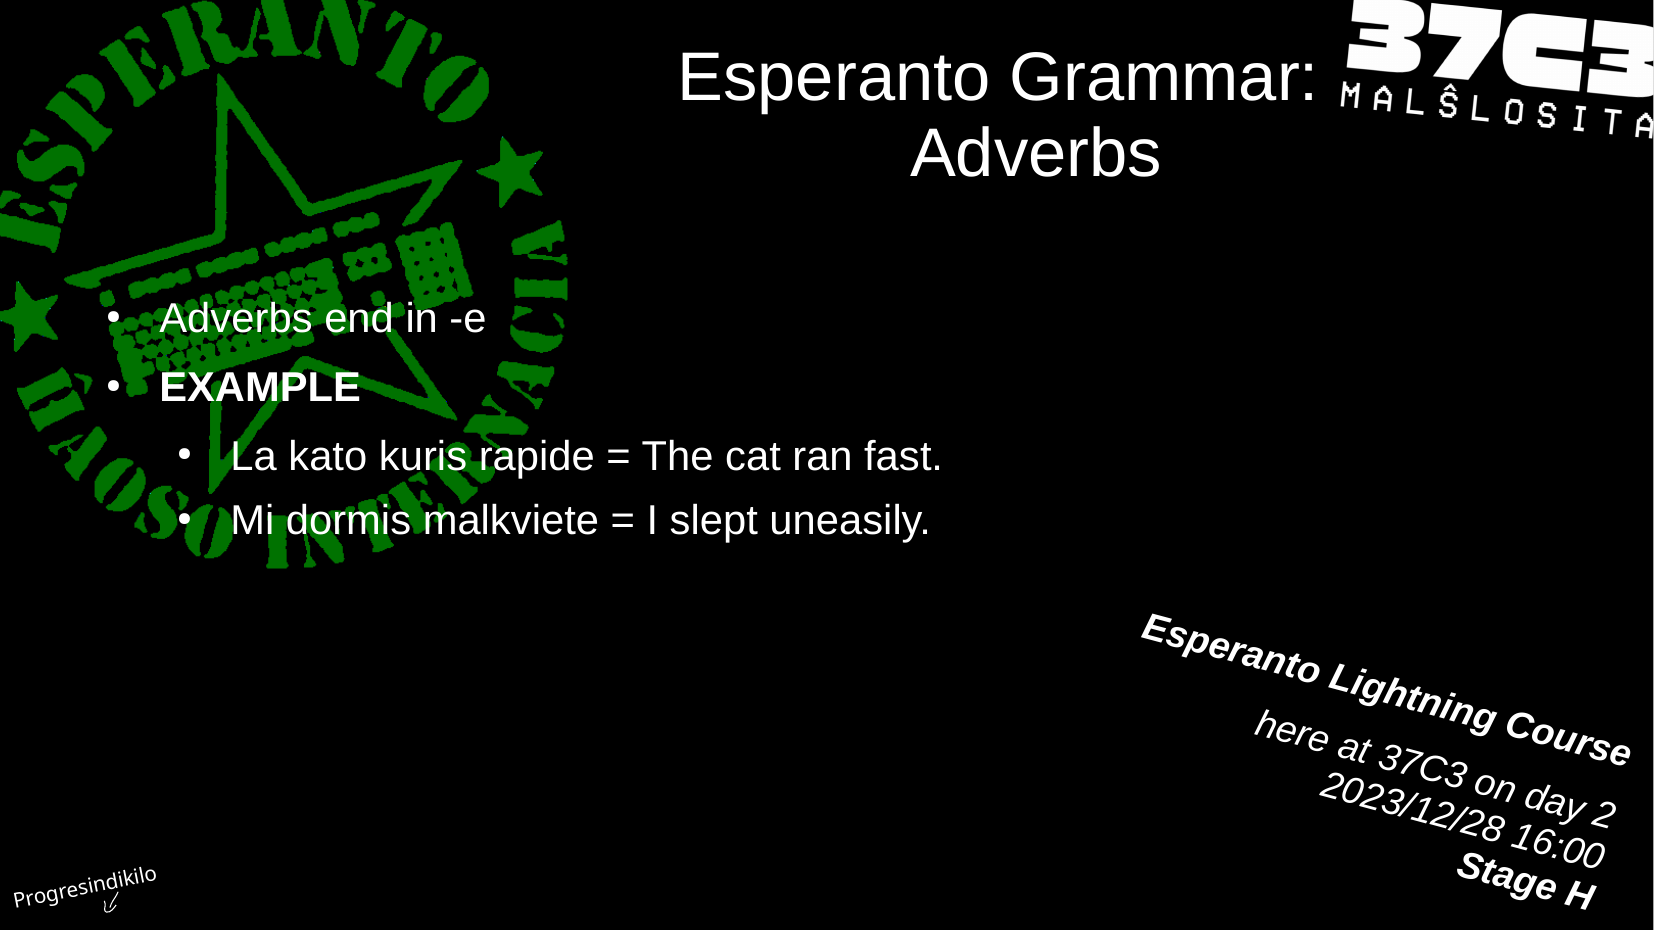

# Esperanto Grammar: Adverbs
Adverbs end in -e
EXAMPLE
La kato kuris rapide = The cat ran fast.
Mi dormis malkviete = I slept uneasily.
Esperanto Lightning Course
here at 37C3 on day 2
2023/12/28 16:00
Stage H